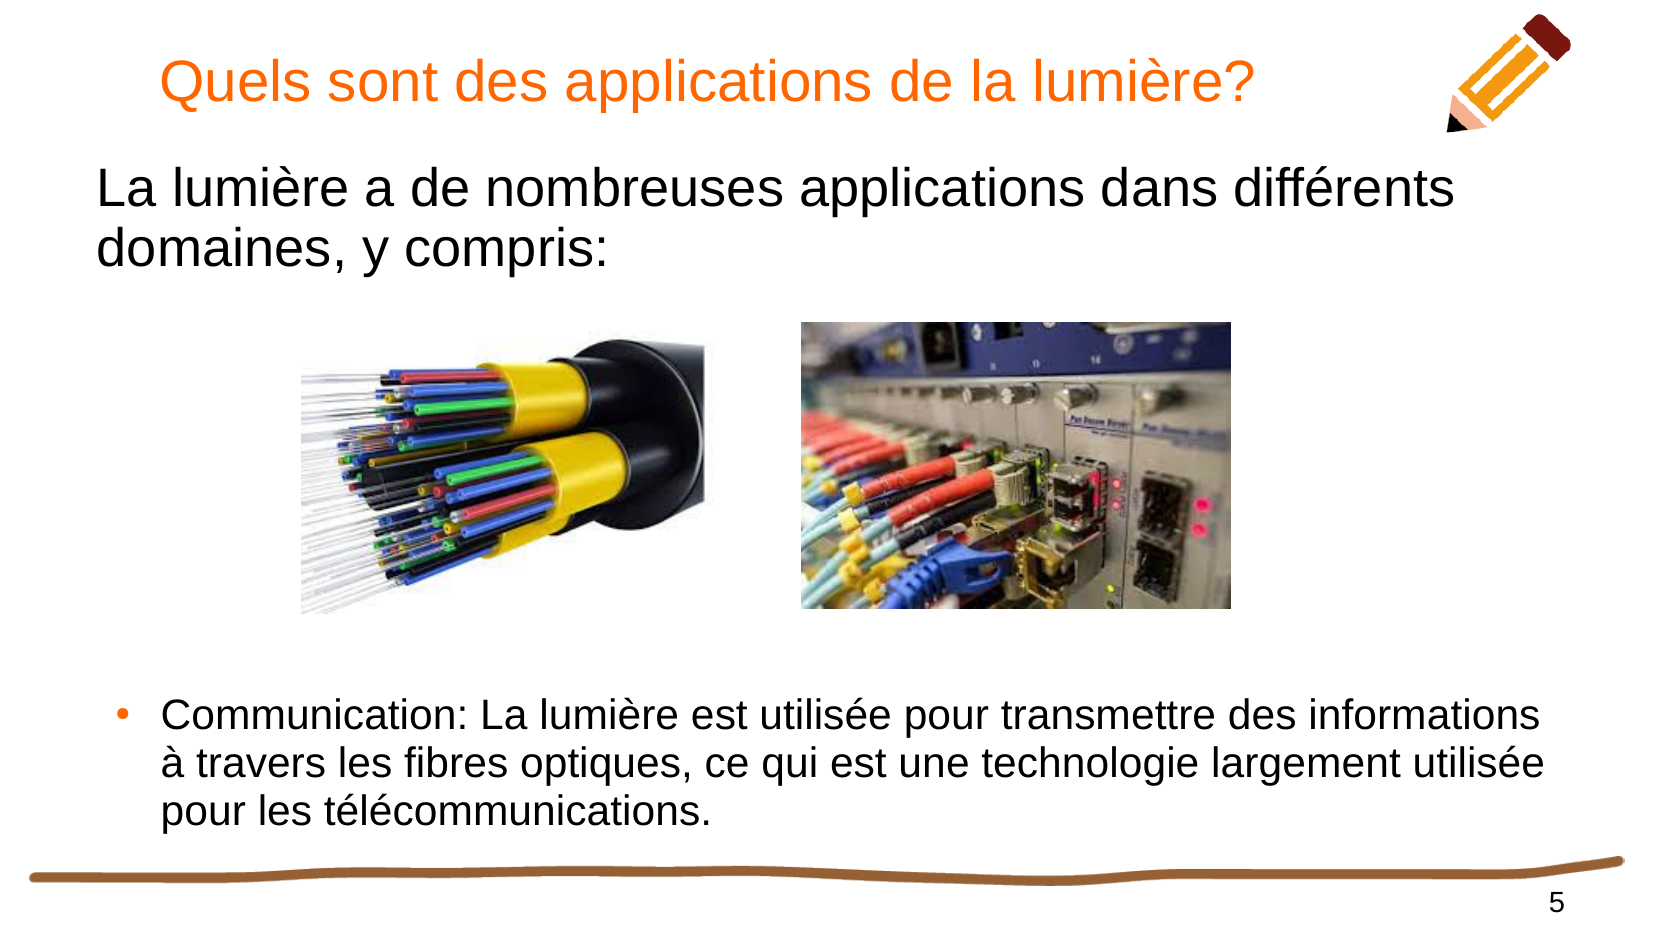

# Quels sont des applications de la lumière?
La lumière a de nombreuses applications dans différents
domaines, y compris:
Communication: La lumière est utilisée pour transmettre des informations à travers les fibres optiques, ce qui est une technologie largement utilisée pour les télécommunications.
5